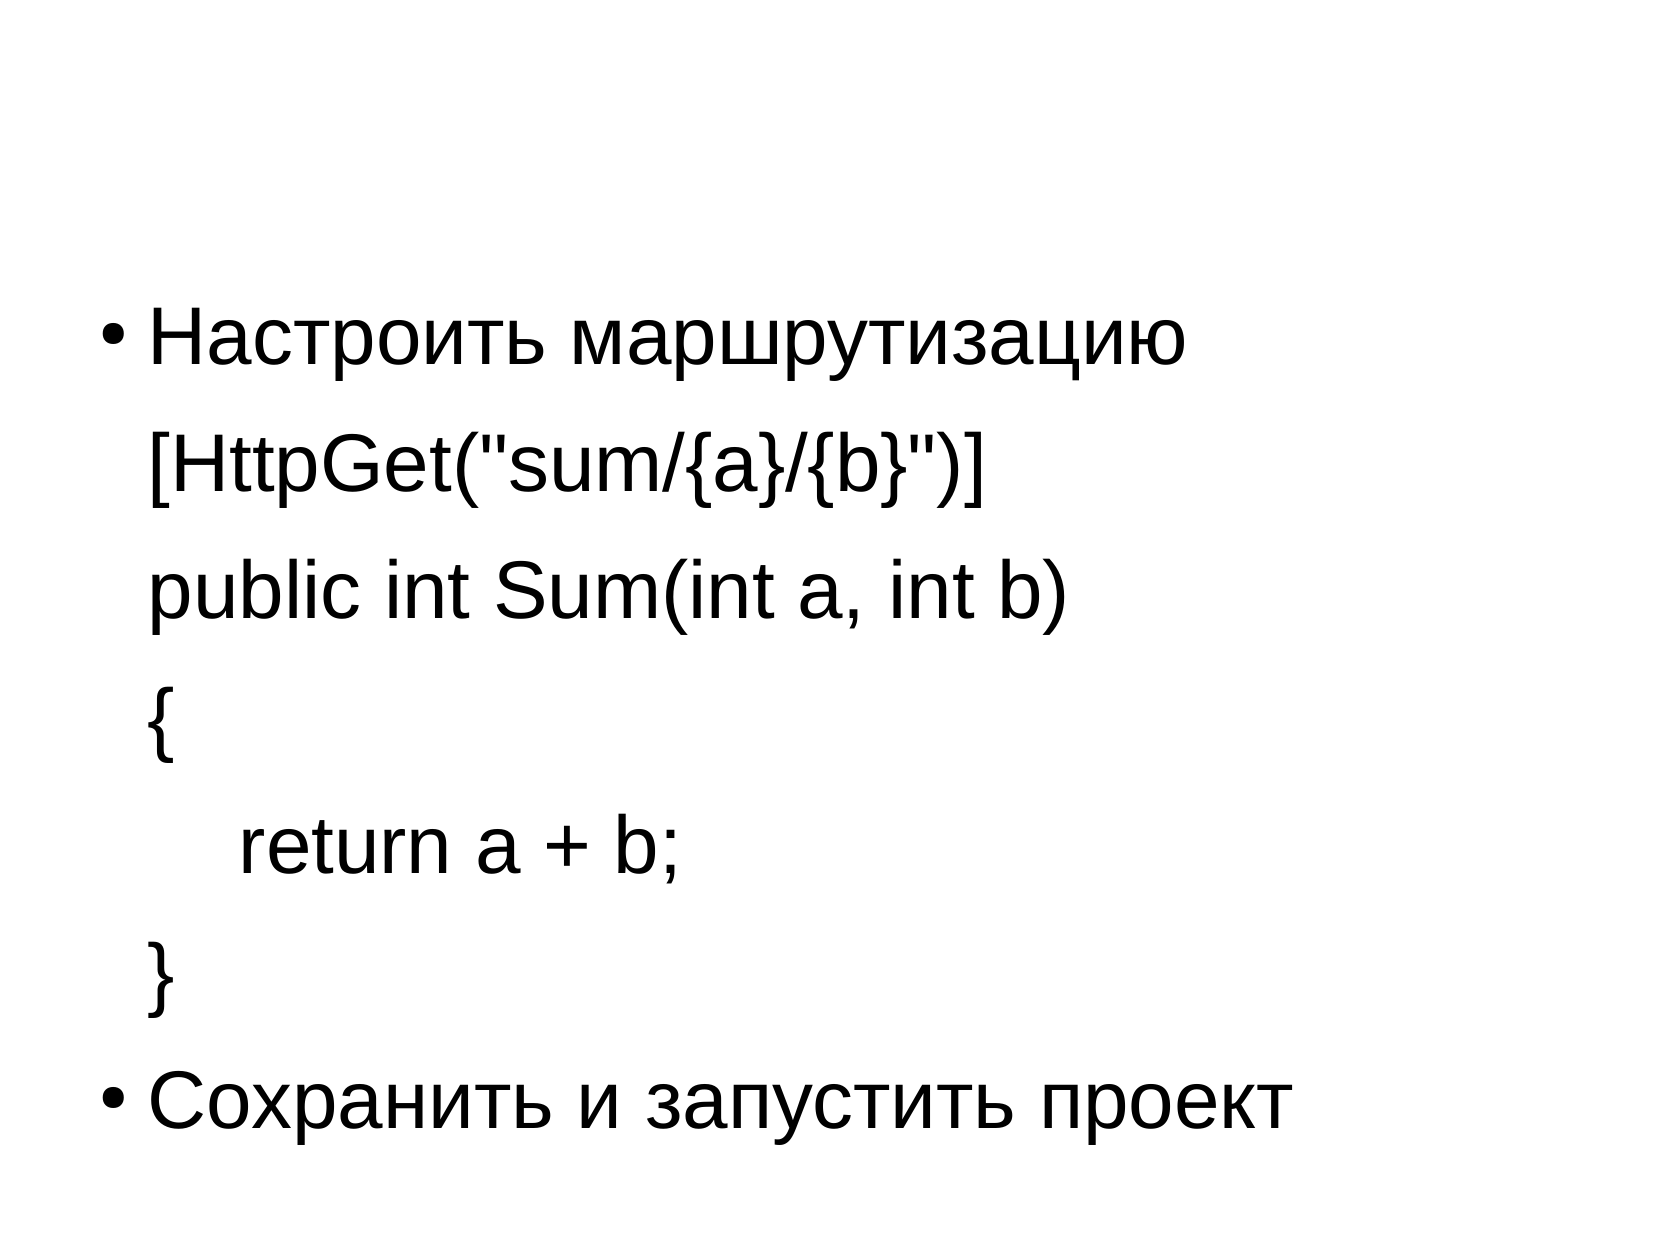

#
Настроить маршрутизацию
[HttpGet("sum/{a}/{b}")]
public int Sum(int a, int b)
{
 return a + b;
}
Сохранить и запустить проект